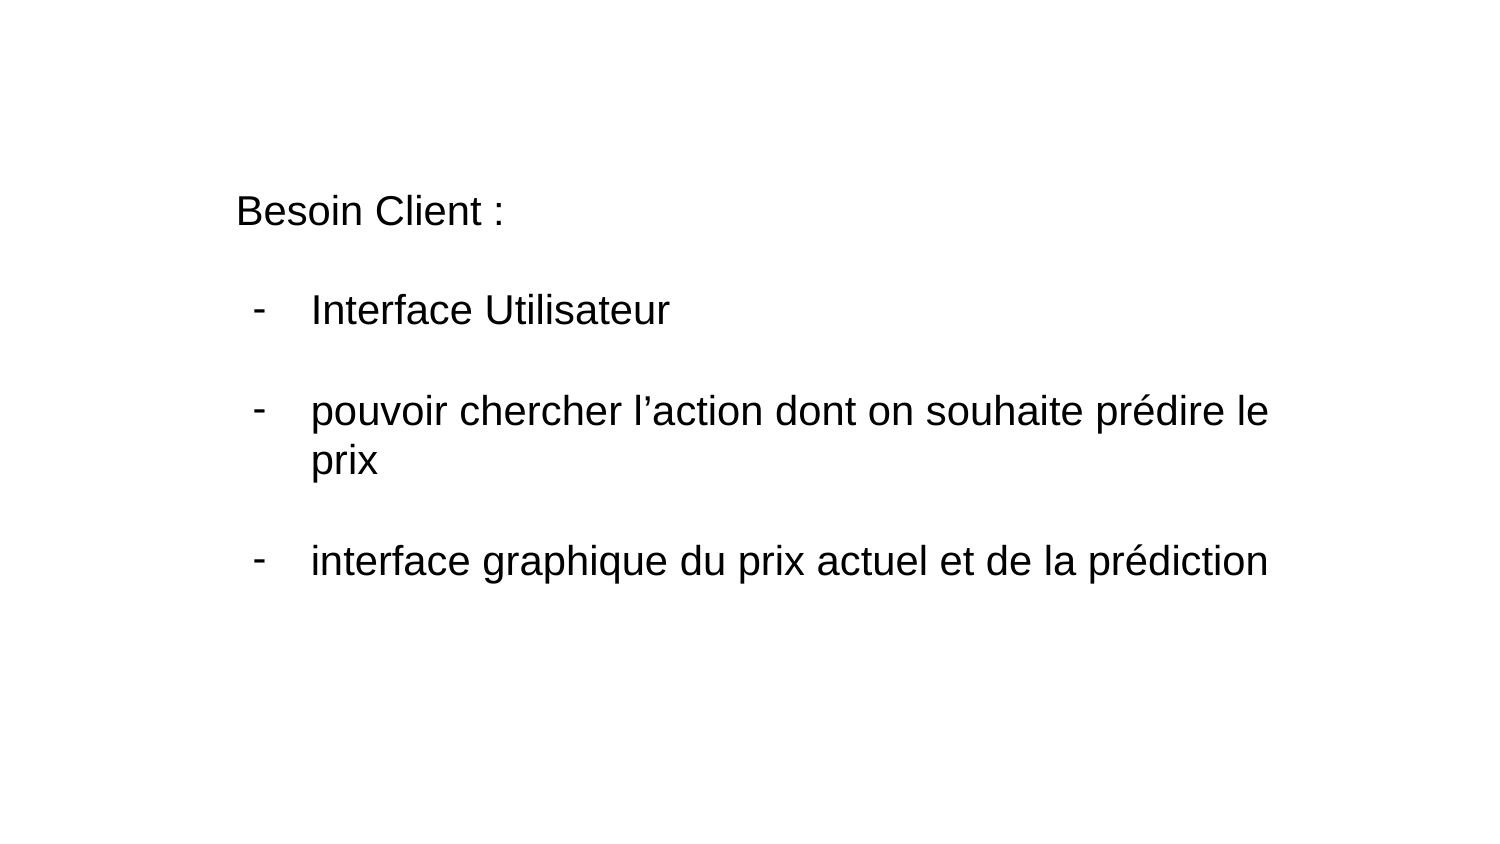

Besoin Client :
Interface Utilisateur
pouvoir chercher l’action dont on souhaite prédire le prix
interface graphique du prix actuel et de la prédiction